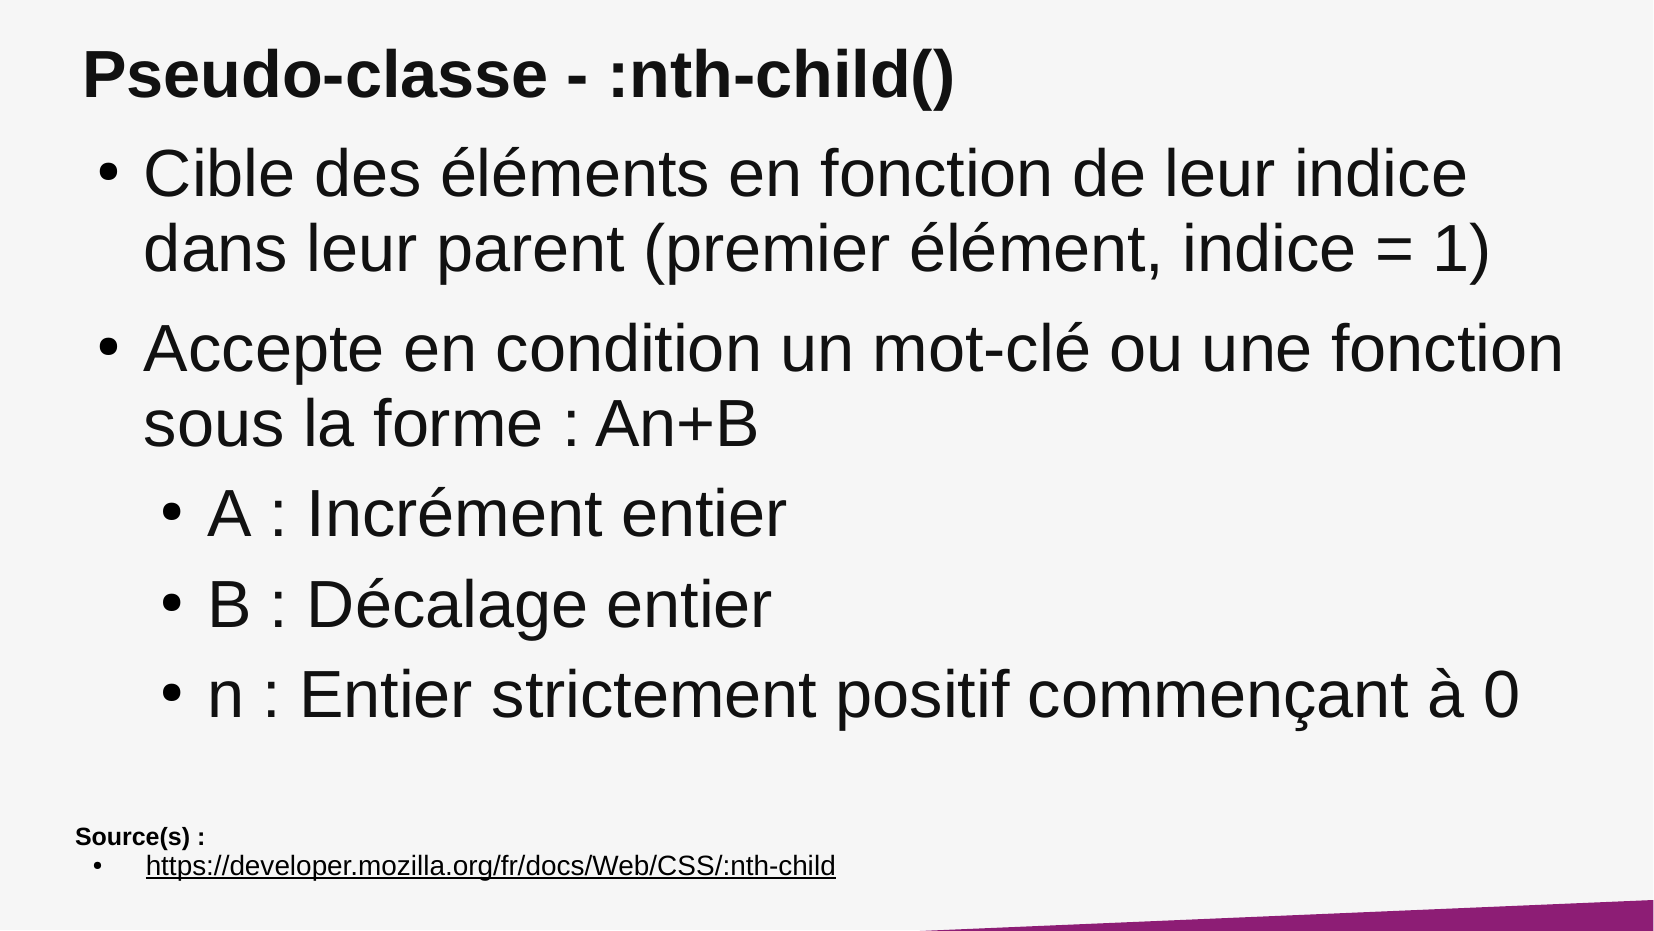

# Pseudo-classe - :nth-child()
Cible des éléments en fonction de leur indice dans leur parent (premier élément, indice = 1)
Accepte en condition un mot-clé ou une fonction sous la forme : An+B
A : Incrément entier
B : Décalage entier
n : Entier strictement positif commençant à 0
Source(s) :
https://developer.mozilla.org/fr/docs/Web/CSS/:nth-child